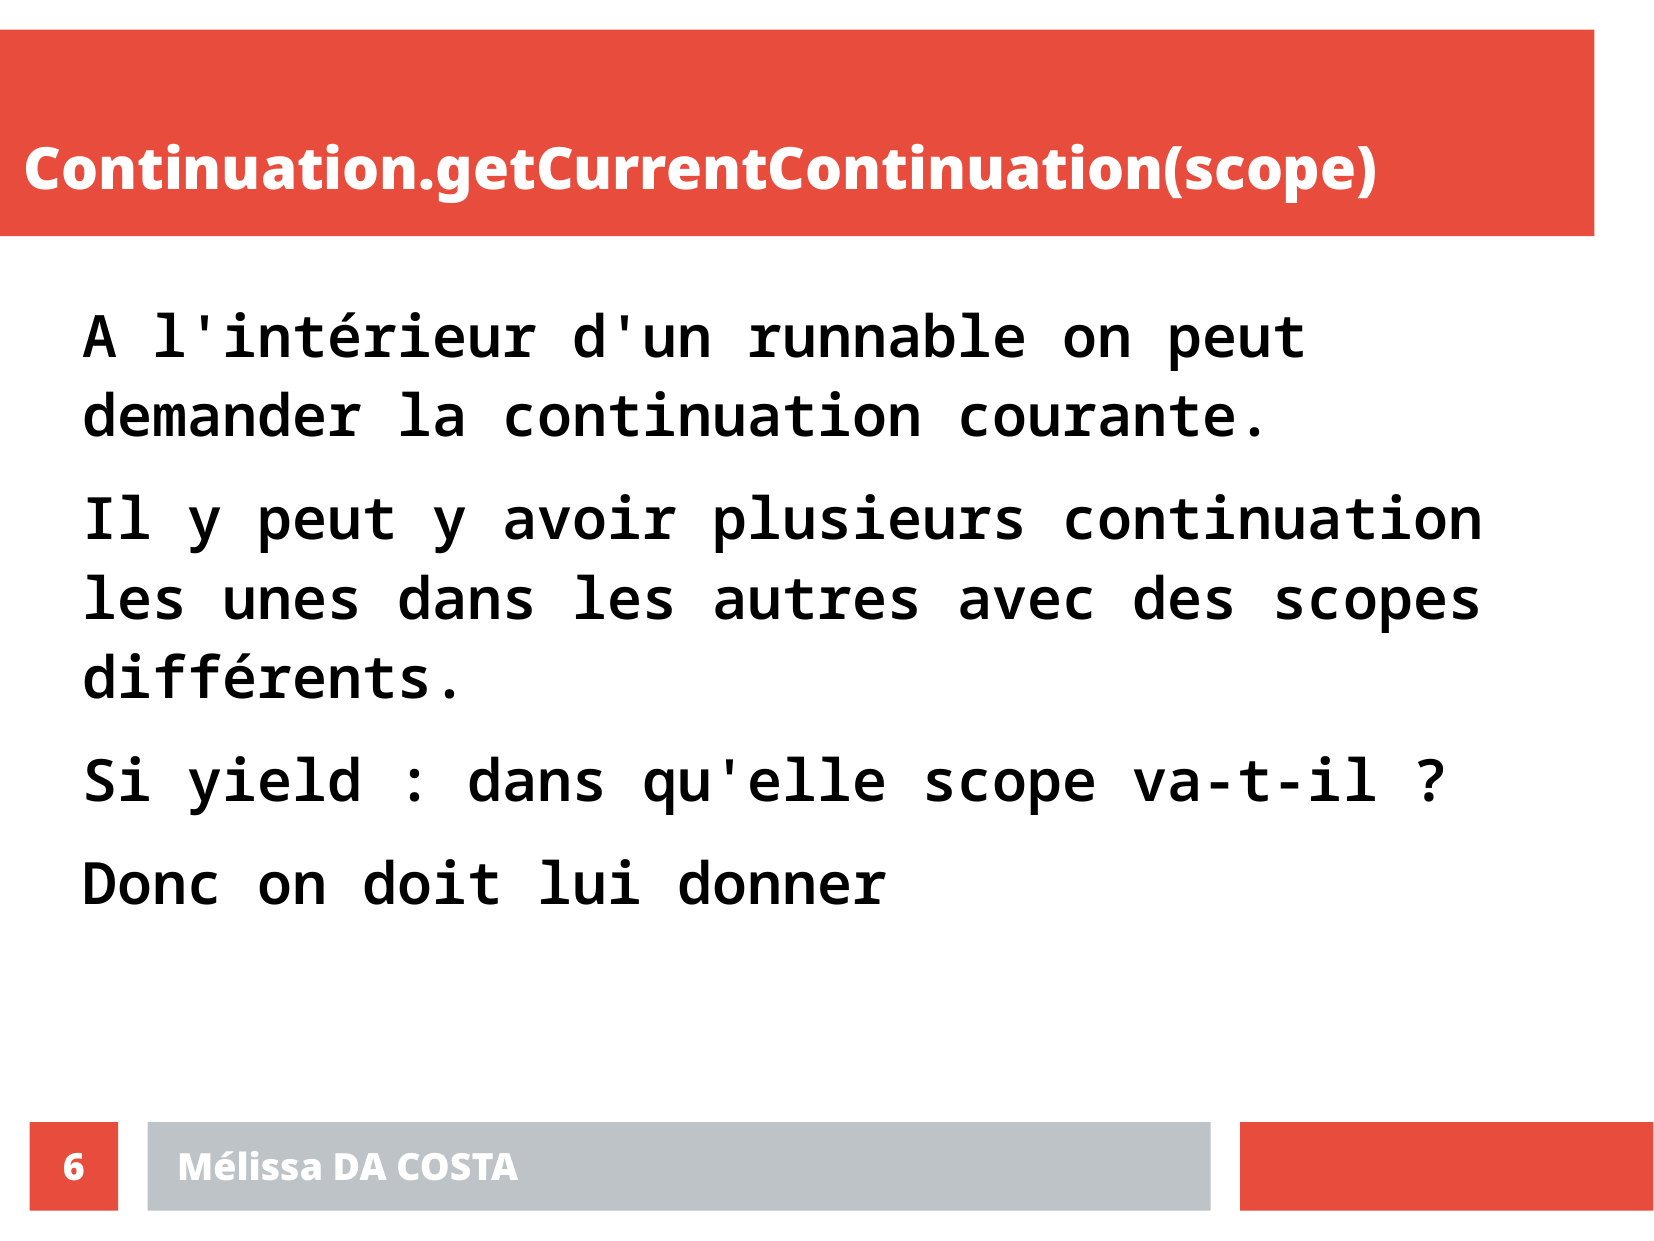

# Continuation.getCurrentContinuation(scope)
A l'intérieur d'un runnable on peut demander la continuation courante.
Il y peut y avoir plusieurs continuation les unes dans les autres avec des scopes différents.
Si yield : dans qu'elle scope va-t-il ?
Donc on doit lui donner
6
Mélissa DA COSTA